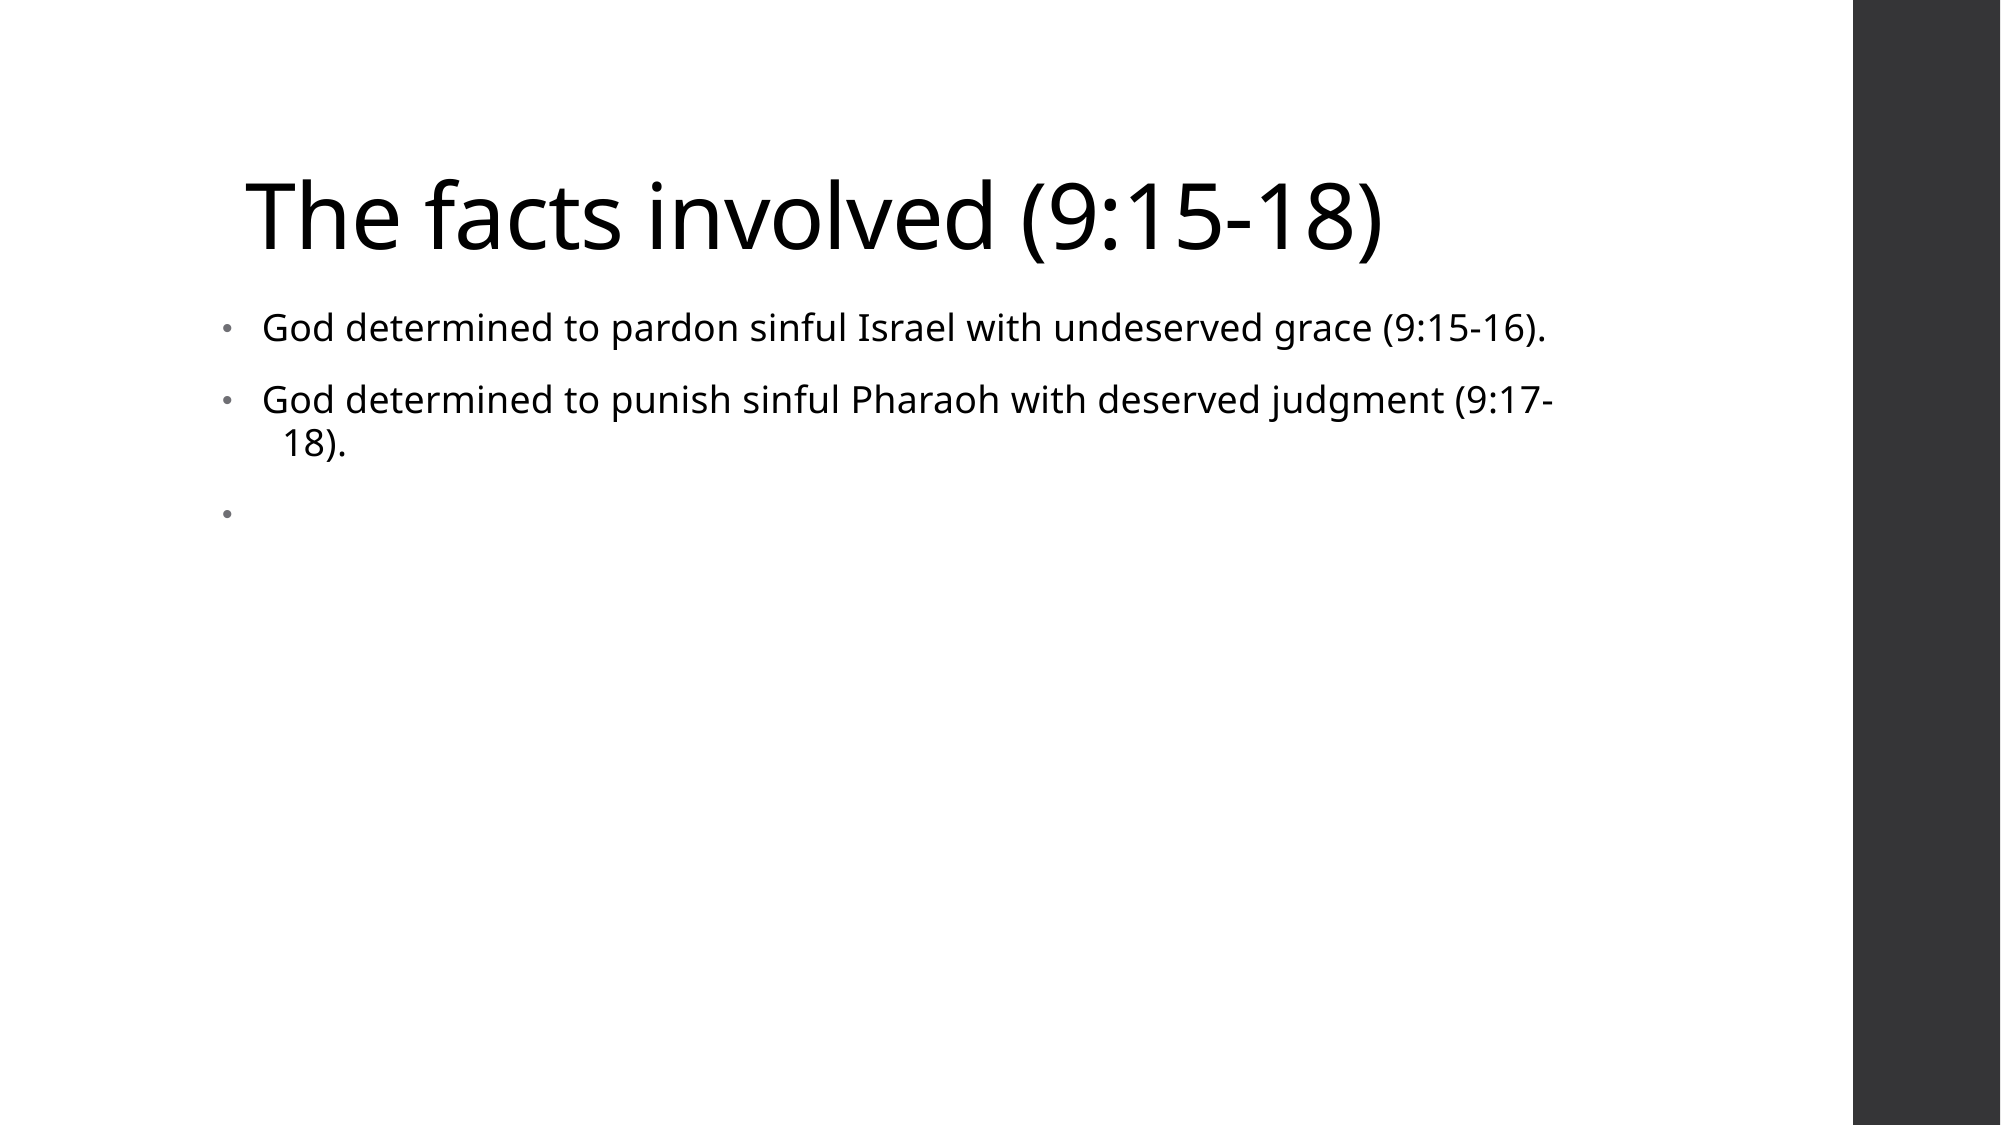

# The facts involved (9:15-18)
 God determined to pardon sinful Israel with undeserved grace (9:15-16).
 God determined to punish sinful Pharaoh with deserved judgment (9:17-18).